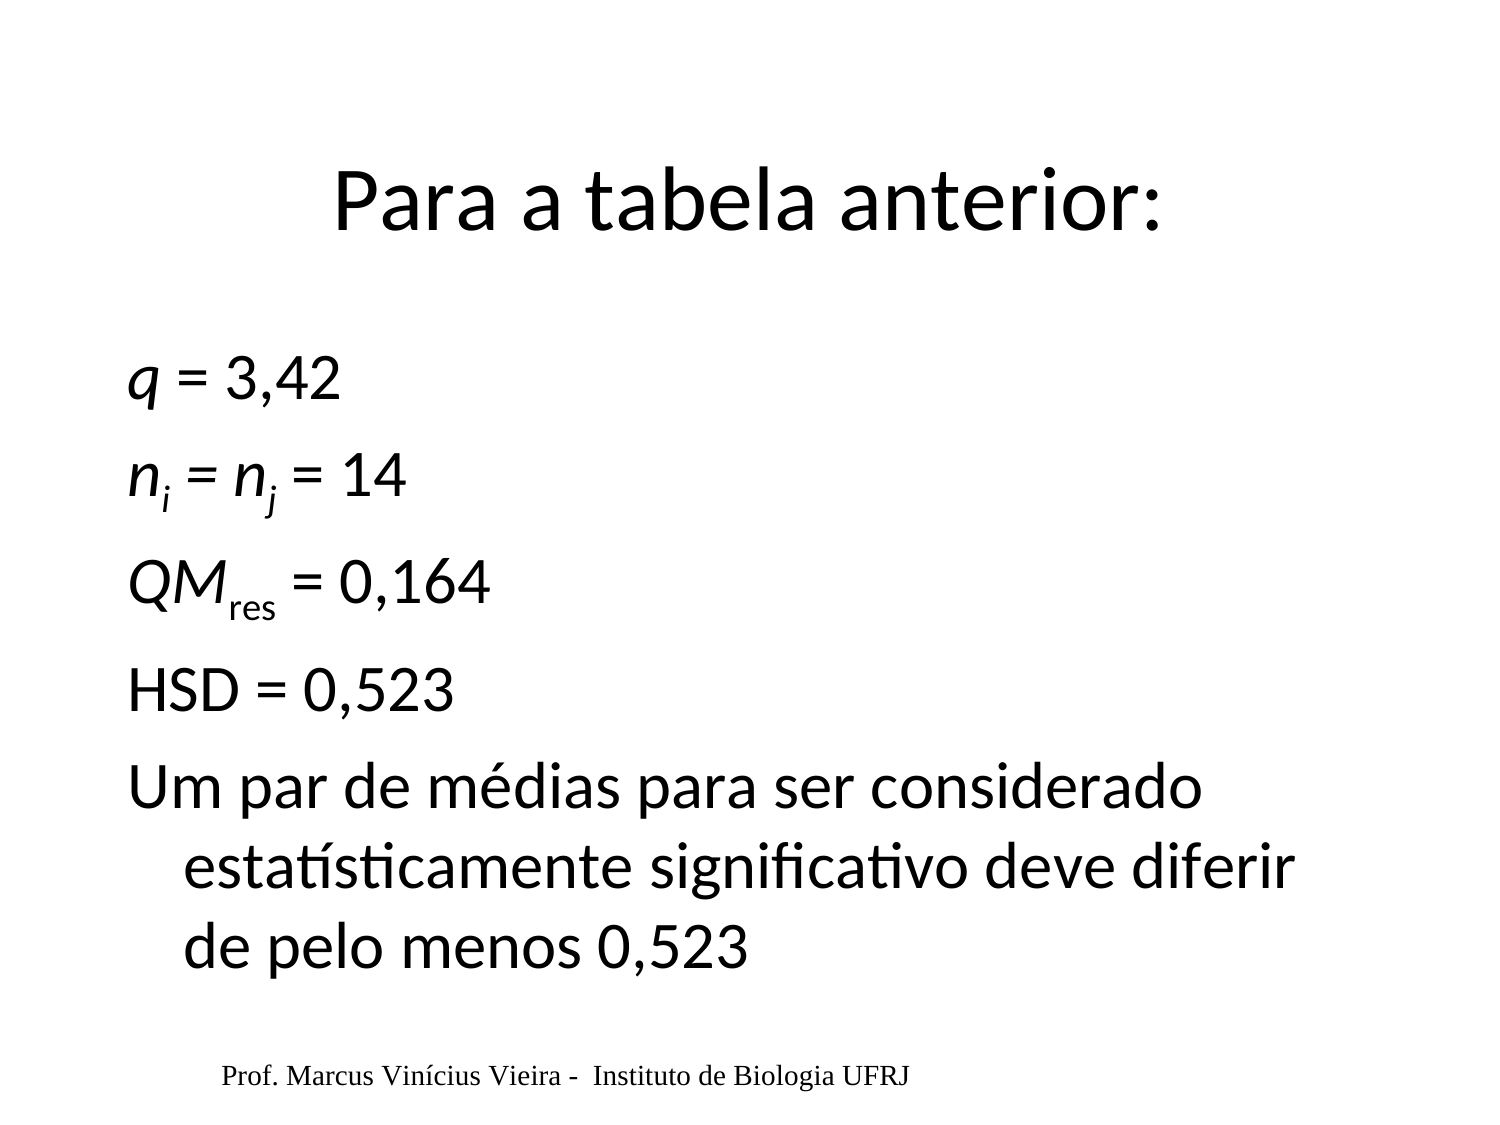

# Para a tabela anterior:
q = 3,42
ni = nj = 14
QMres = 0,164
HSD = 0,523
Um par de médias para ser considerado estatísticamente significativo deve diferir de pelo menos 0,523
Prof. Marcus Vinícius Vieira - Instituto de Biologia UFRJ